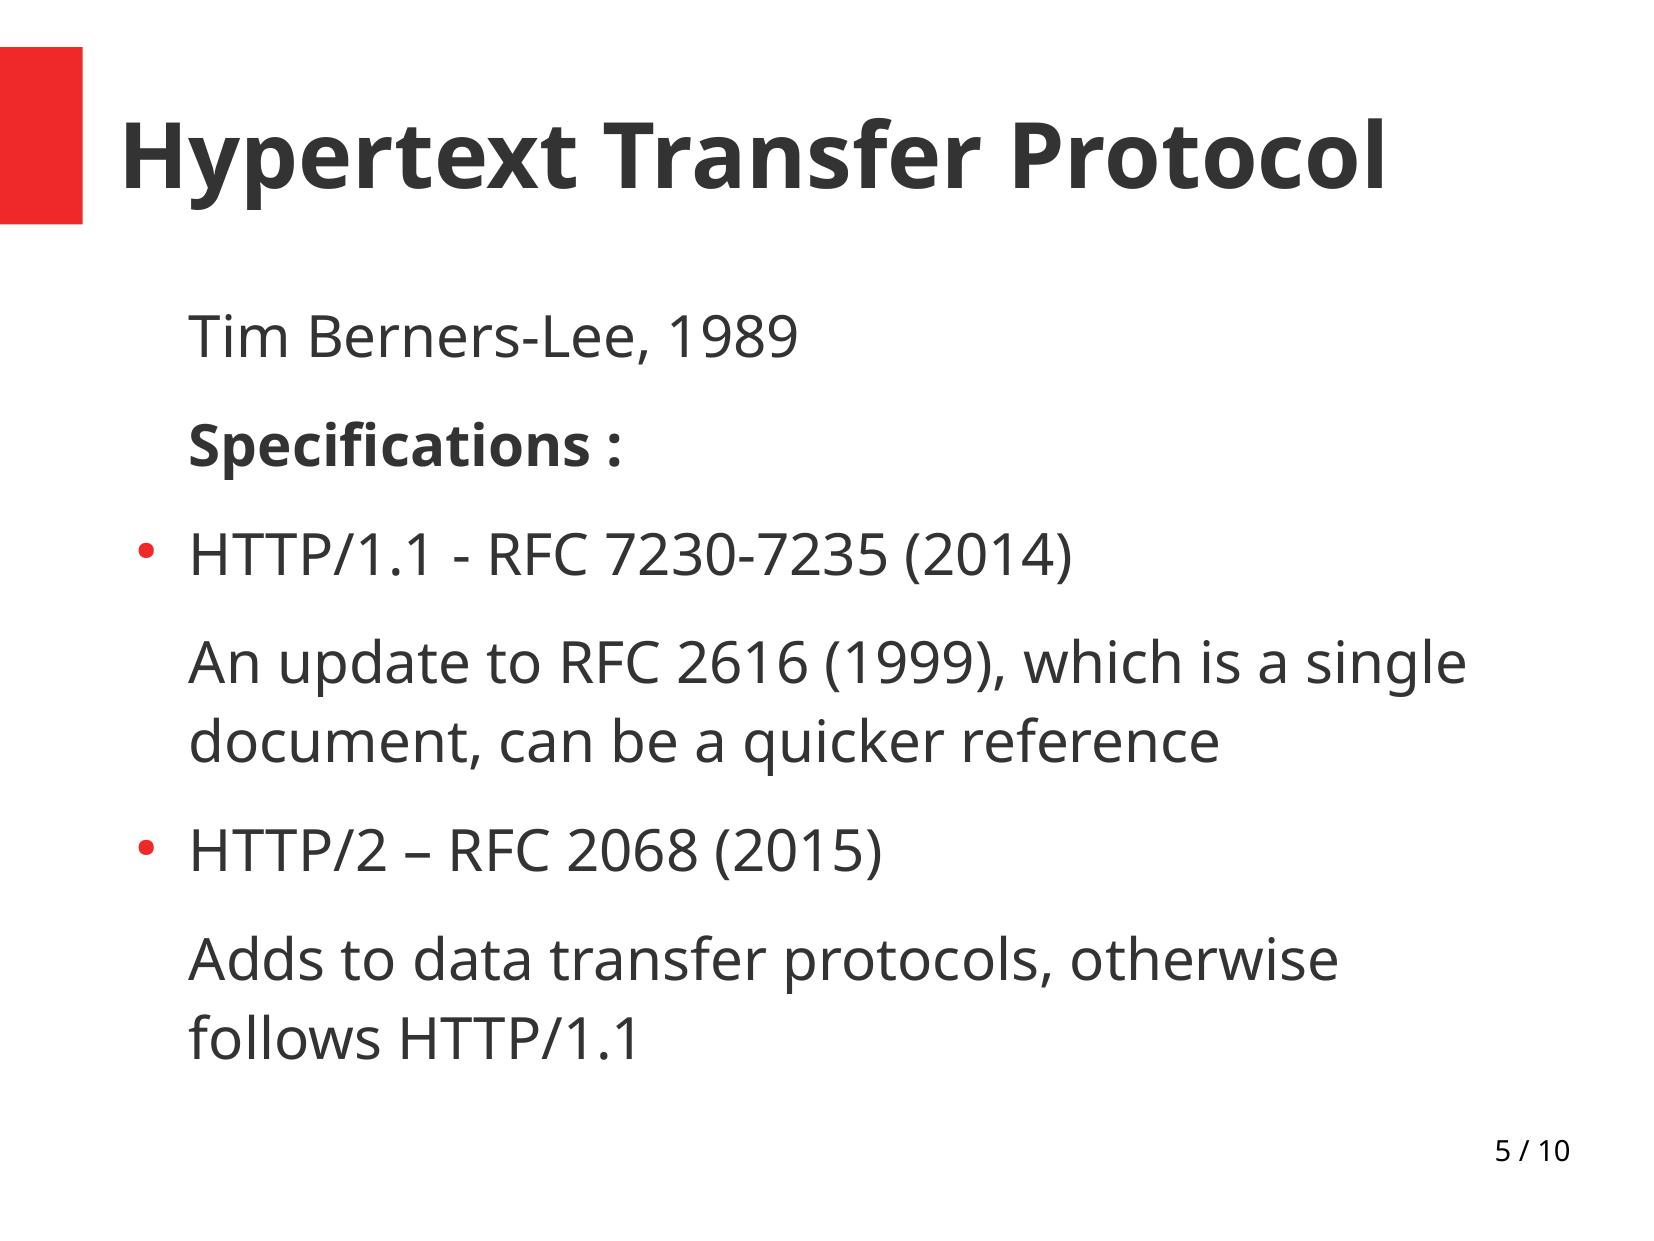

# Hypertext Transfer Protocol
Tim Berners-Lee, 1989
Specifications :
HTTP/1.1 - RFC 7230-7235 (2014)
An update to RFC 2616 (1999), which is a single document, can be a quicker reference
HTTP/2 – RFC 2068 (2015)
Adds to data transfer protocols, otherwise follows HTTP/1.1
5